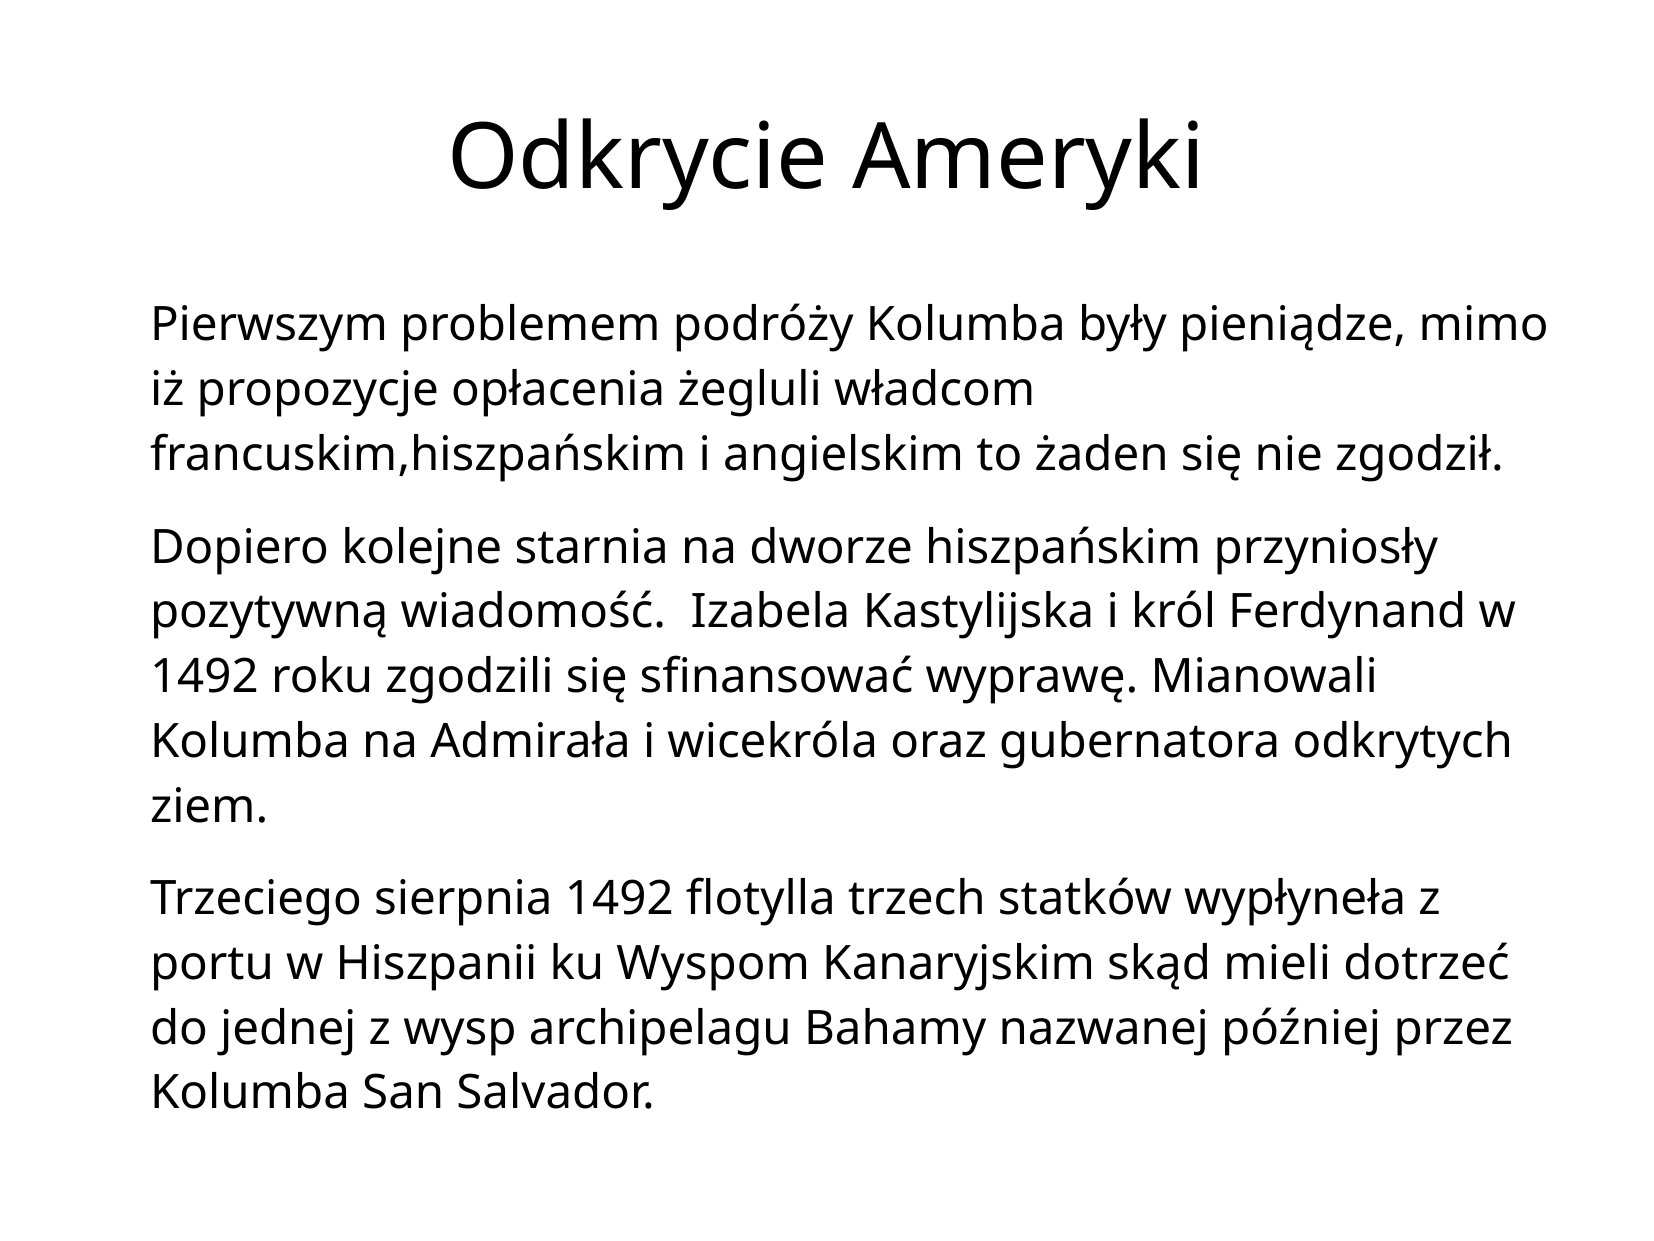

# Odkrycie Ameryki
Pierwszym problemem podróży Kolumba były pieniądze, mimo iż propozycje opłacenia żegluli władcom francuskim,hiszpańskim i angielskim to żaden się nie zgodził.
Dopiero kolejne starnia na dworze hiszpańskim przyniosły pozytywną wiadomość. Izabela Kastylijska i król Ferdynand w 1492 roku zgodzili się sfinansować wyprawę. Mianowali Kolumba na Admirała i wicekróla oraz gubernatora odkrytych ziem.
Trzeciego sierpnia 1492 flotylla trzech statków wypłyneła z portu w Hiszpanii ku Wyspom Kanaryjskim skąd mieli dotrzeć do jednej z wysp archipelagu Bahamy nazwanej później przez Kolumba San Salvador.